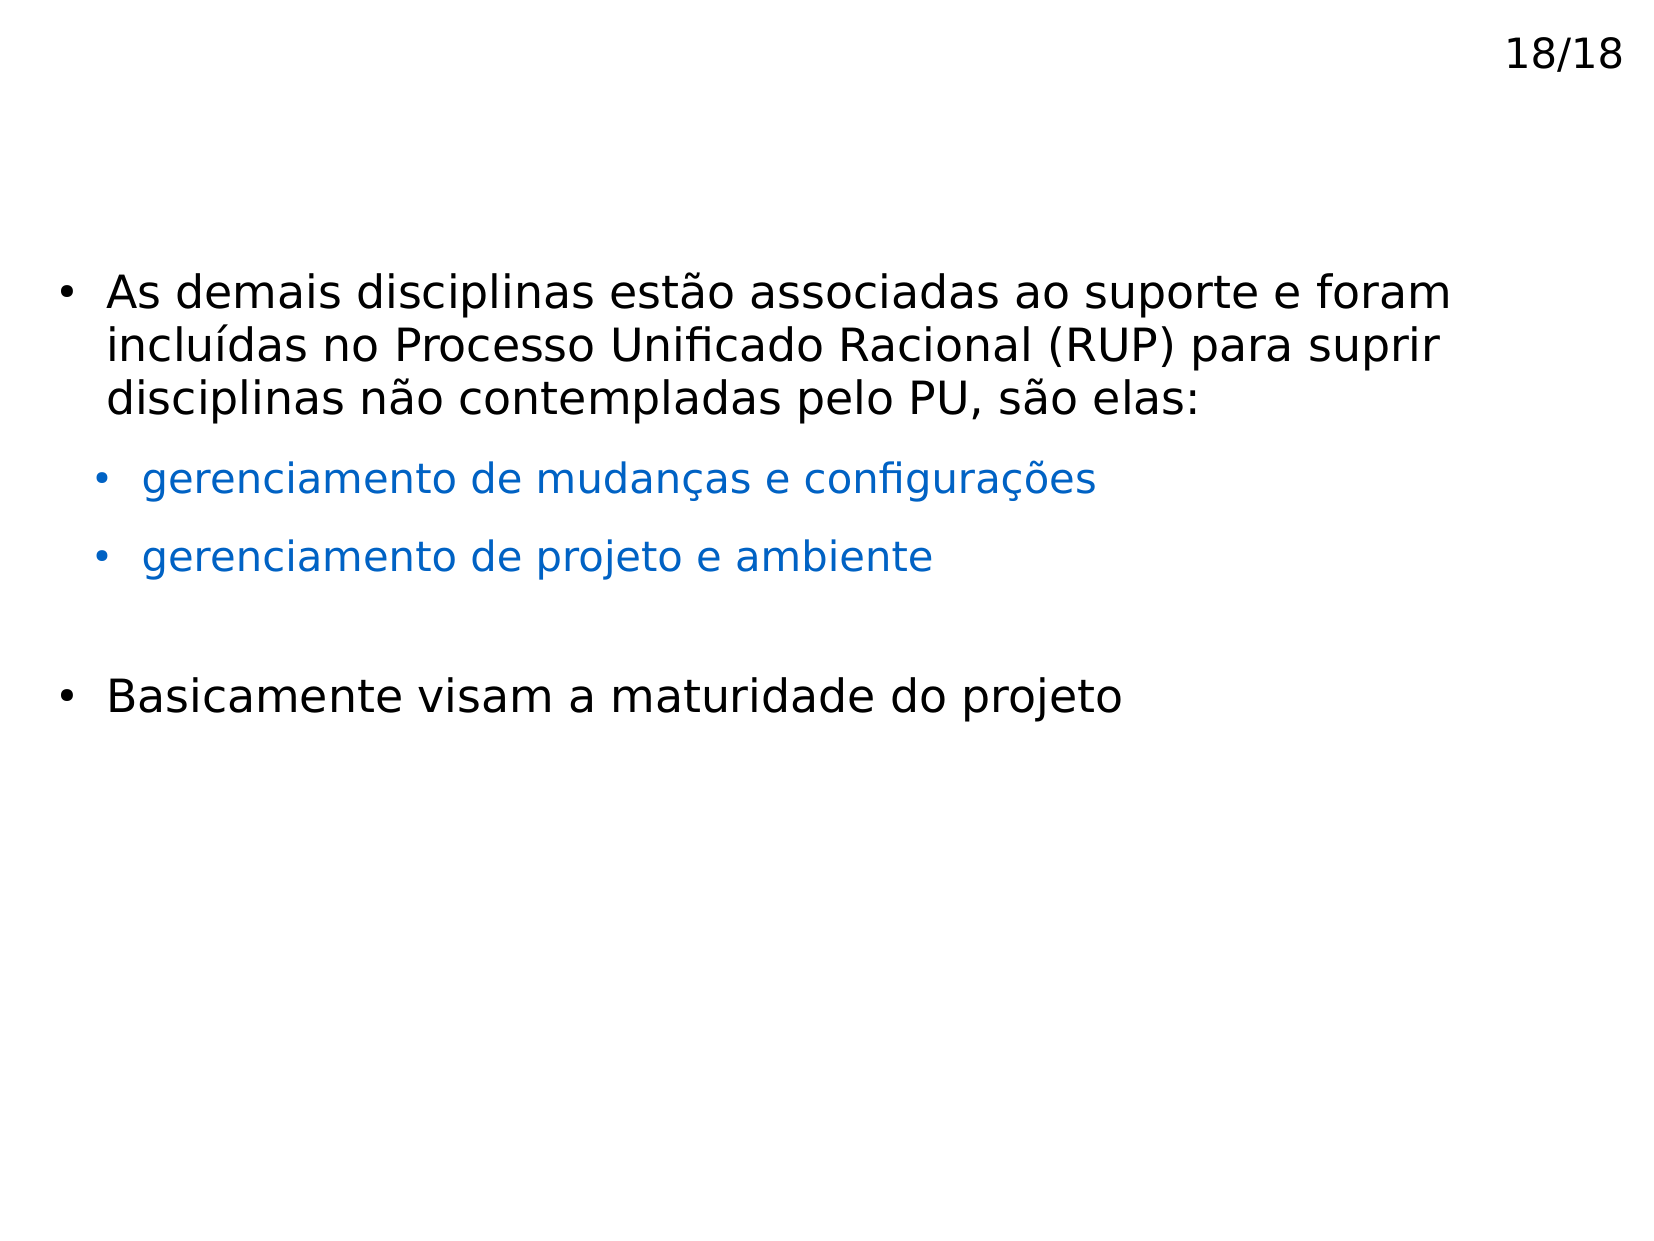

#
18
As demais disciplinas estão associadas ao suporte e foram incluídas no Processo Unificado Racional (RUP) para suprir disciplinas não contempladas pelo PU, são elas:
gerenciamento de mudanças e configurações
gerenciamento de projeto e ambiente
Basicamente visam a maturidade do projeto